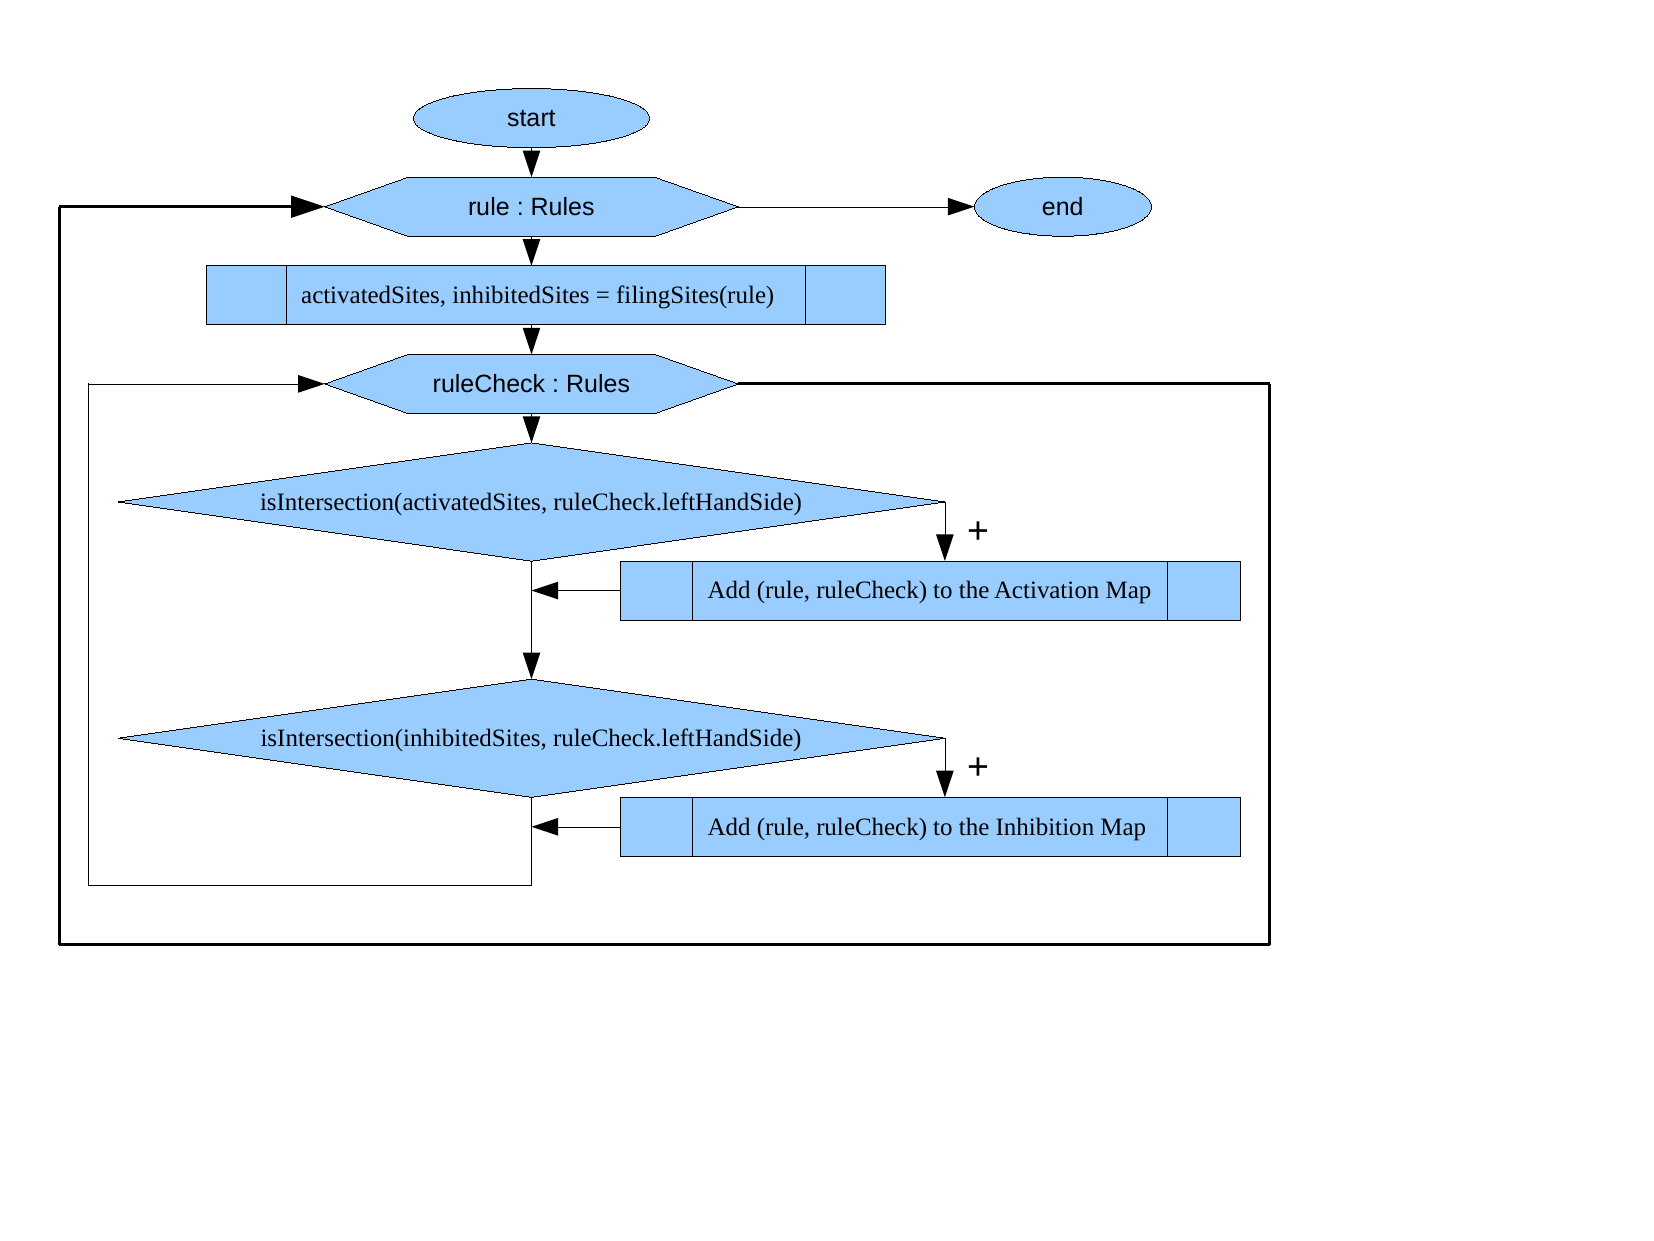

start
rule : Rules
end
activatedSites, inhibitedSites = filingSites(rule)
ruleCheck : Rules
isIntersection(activatedSites, ruleCheck.leftHandSide)
+
Add (rule, ruleCheck) to the Activation Map
isIntersection(inhibitedSites, ruleCheck.leftHandSide)
+
Add (rule, ruleCheck) to the Inhibition Map